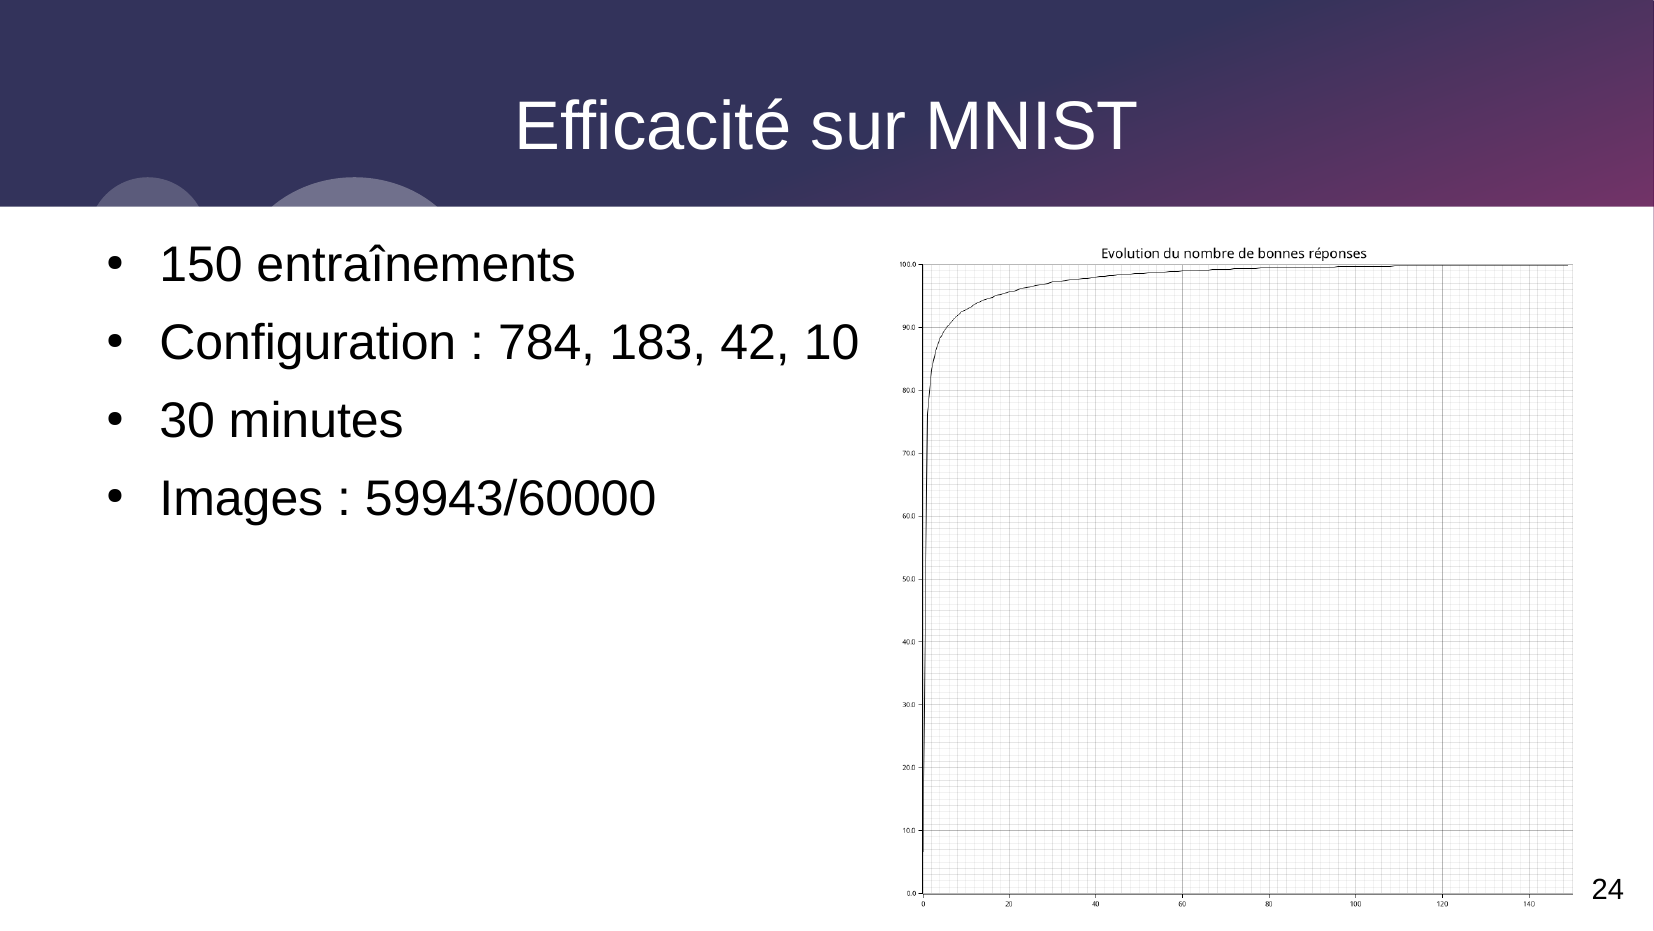

# Efficacité sur MNIST
150 entraînements
Configuration : 784, 183, 42, 10
30 minutes
Images : 59943/60000